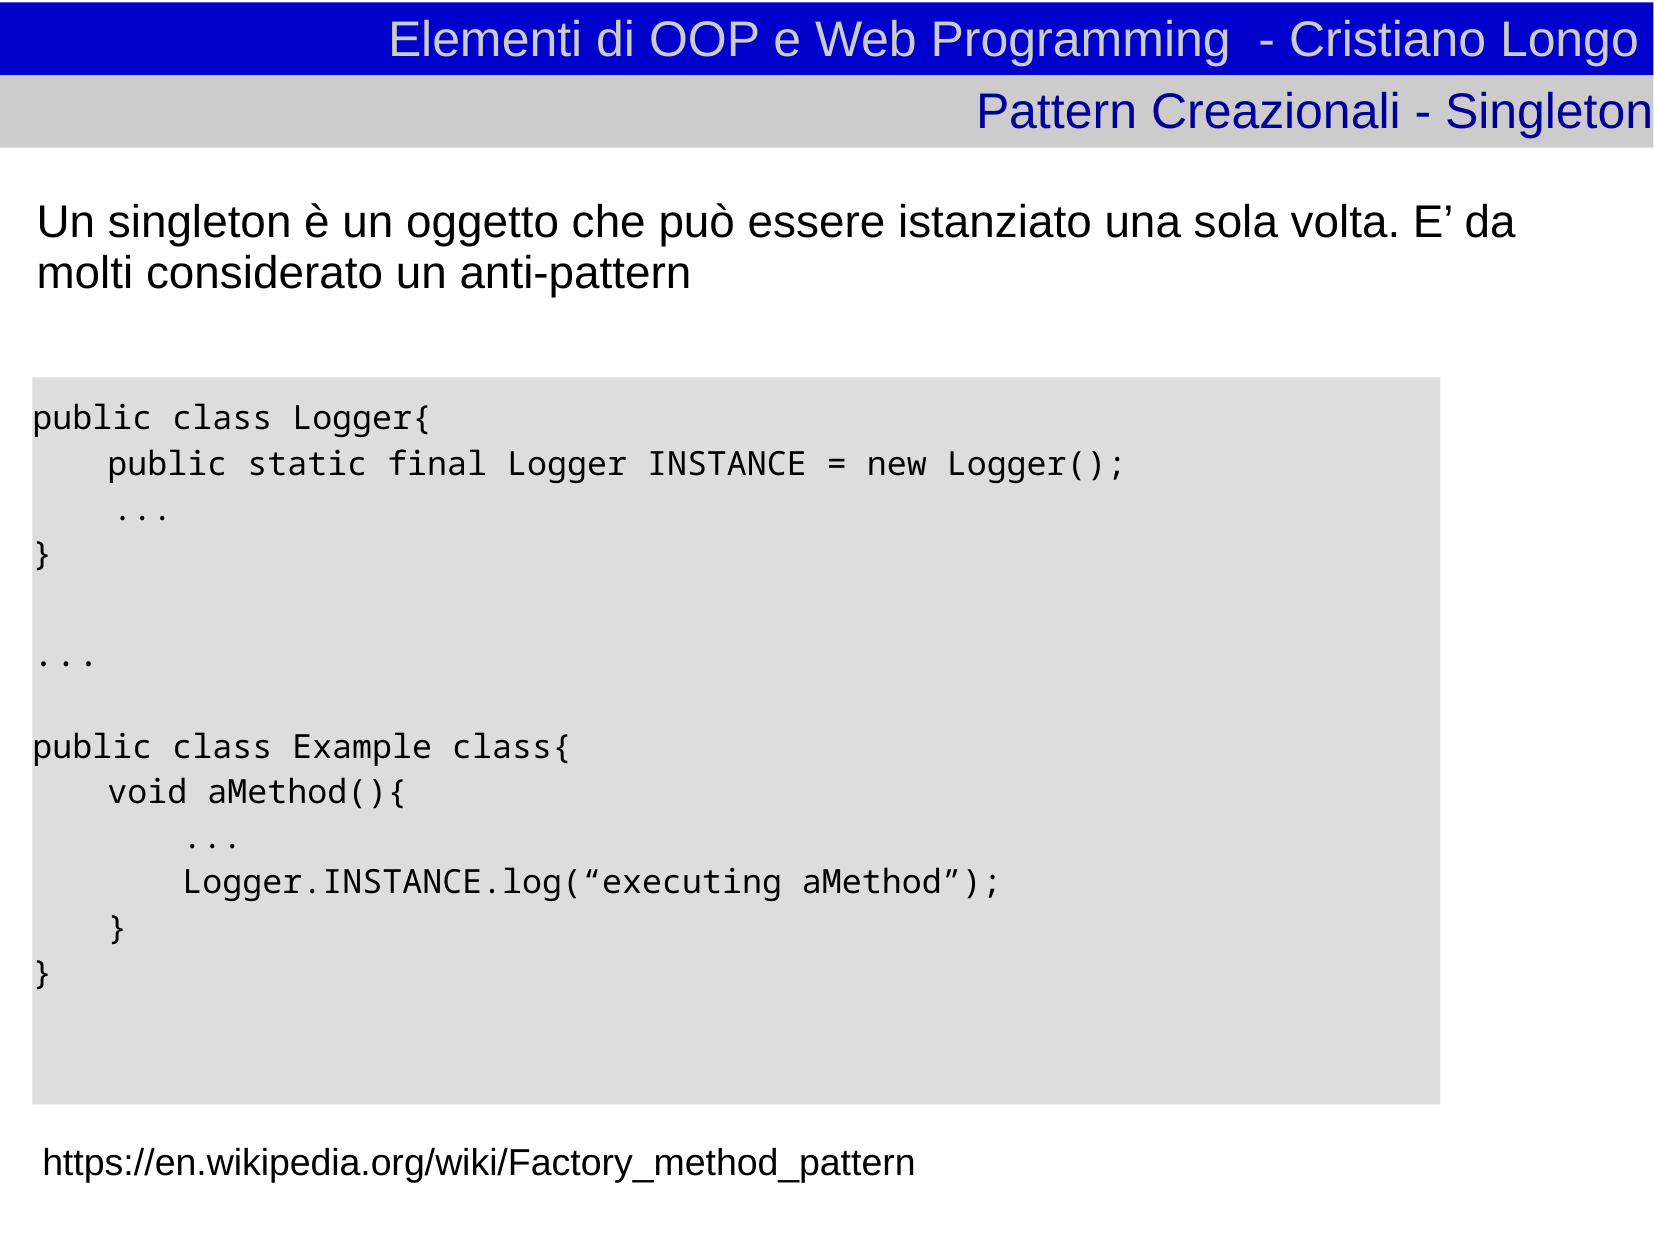

# Elementi di OOP e Web Programming - Cristiano Longo
Pattern Creazionali - Singleton
Un singleton è un oggetto che può essere istanziato una sola volta. E’ da molti considerato un anti-pattern
public class Logger{
	public static final Logger INSTANCE = new Logger();
 ...
}
...
public class Example class{
	void aMethod(){
		...
		Logger.INSTANCE.log(“executing aMethod”);
	}
}
| Utente | Cane |
| --- | --- |
| alice | fuffy |
| charlie | doggy |
| charlie | pluto |
| bob | fuffy |
https://en.wikipedia.org/wiki/Factory_method_pattern